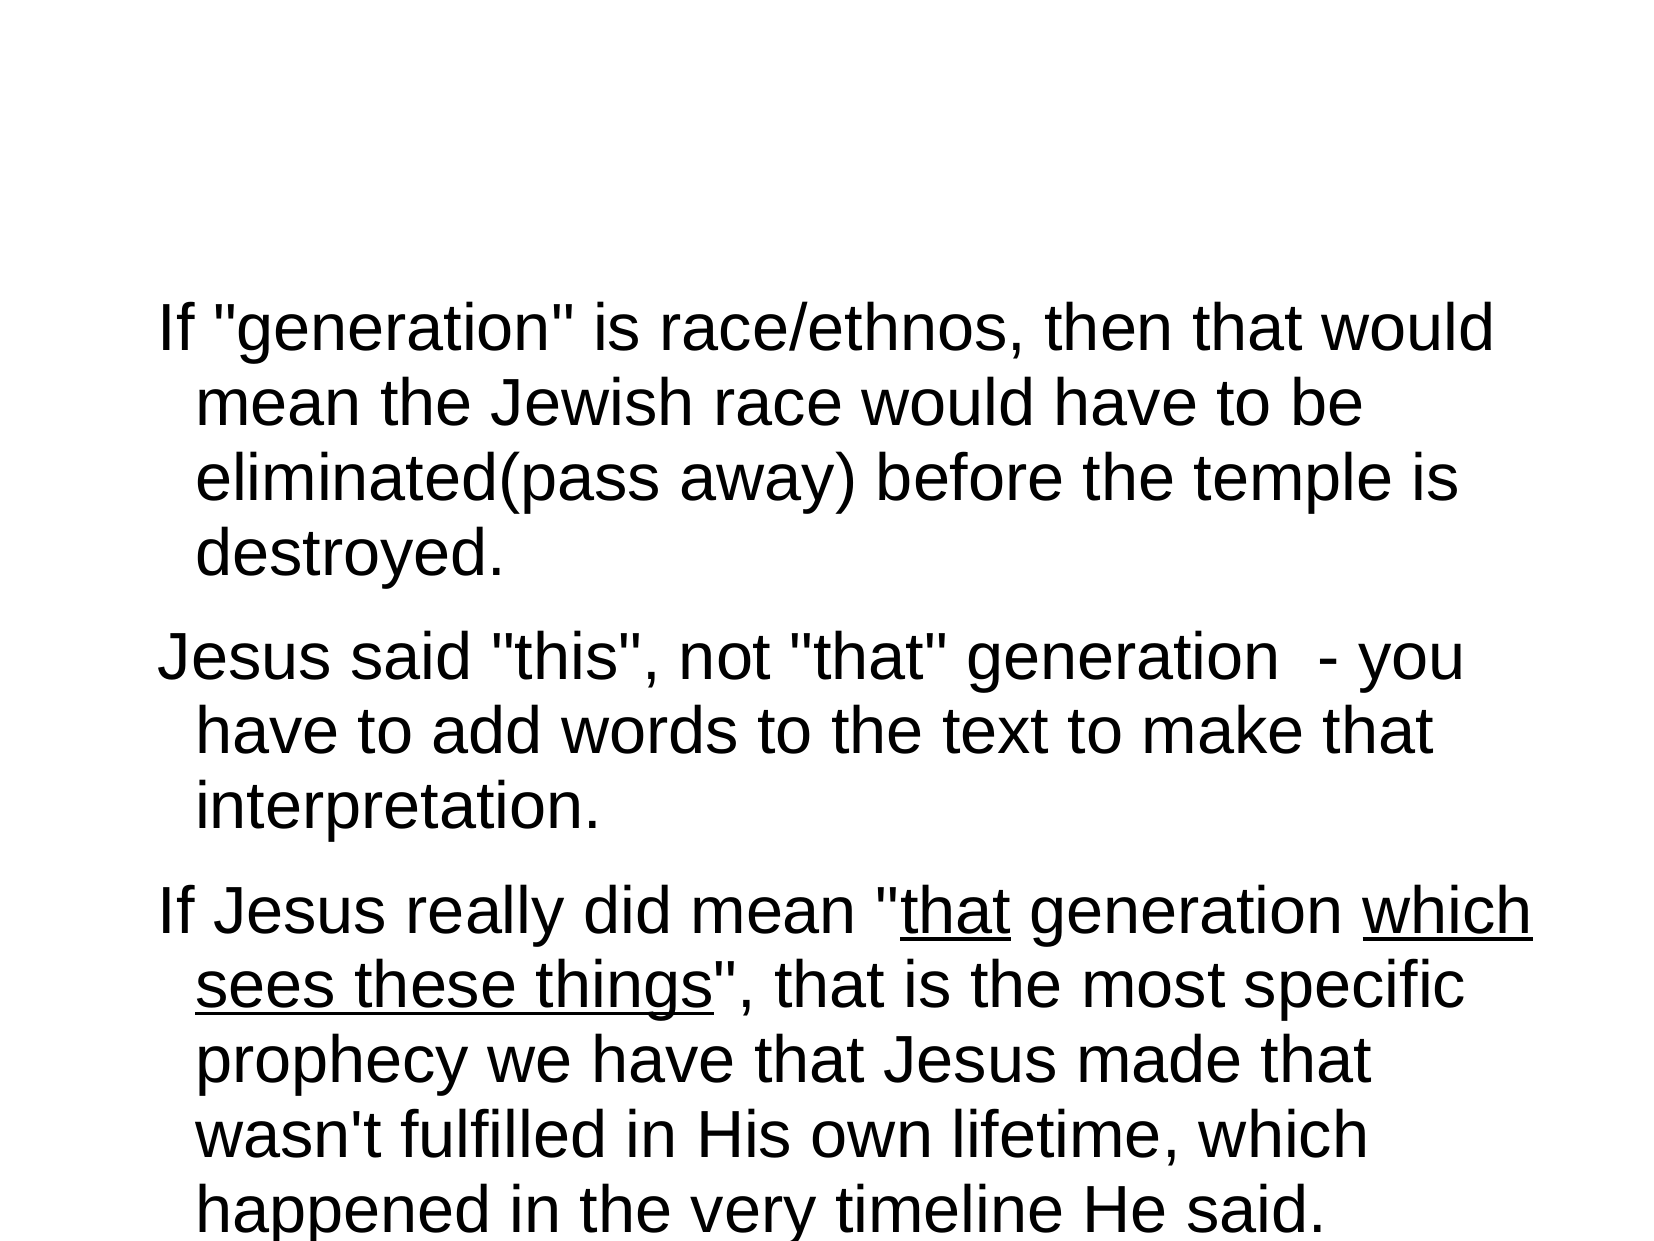

#
If "generation" is race/ethnos, then that would mean the Jewish race would have to be eliminated(pass away) before the temple is destroyed.
Jesus said "this", not "that" generation - you have to add words to the text to make that interpretation.
If Jesus really did mean "that generation which sees these things", that is the most specific prophecy we have that Jesus made that wasn't fulfilled in His own lifetime, which happened in the very timeline He said.
Jesus was doing the 'polite' thing, which is to answer the question He was being asked, and not answering a question no one was curious about.